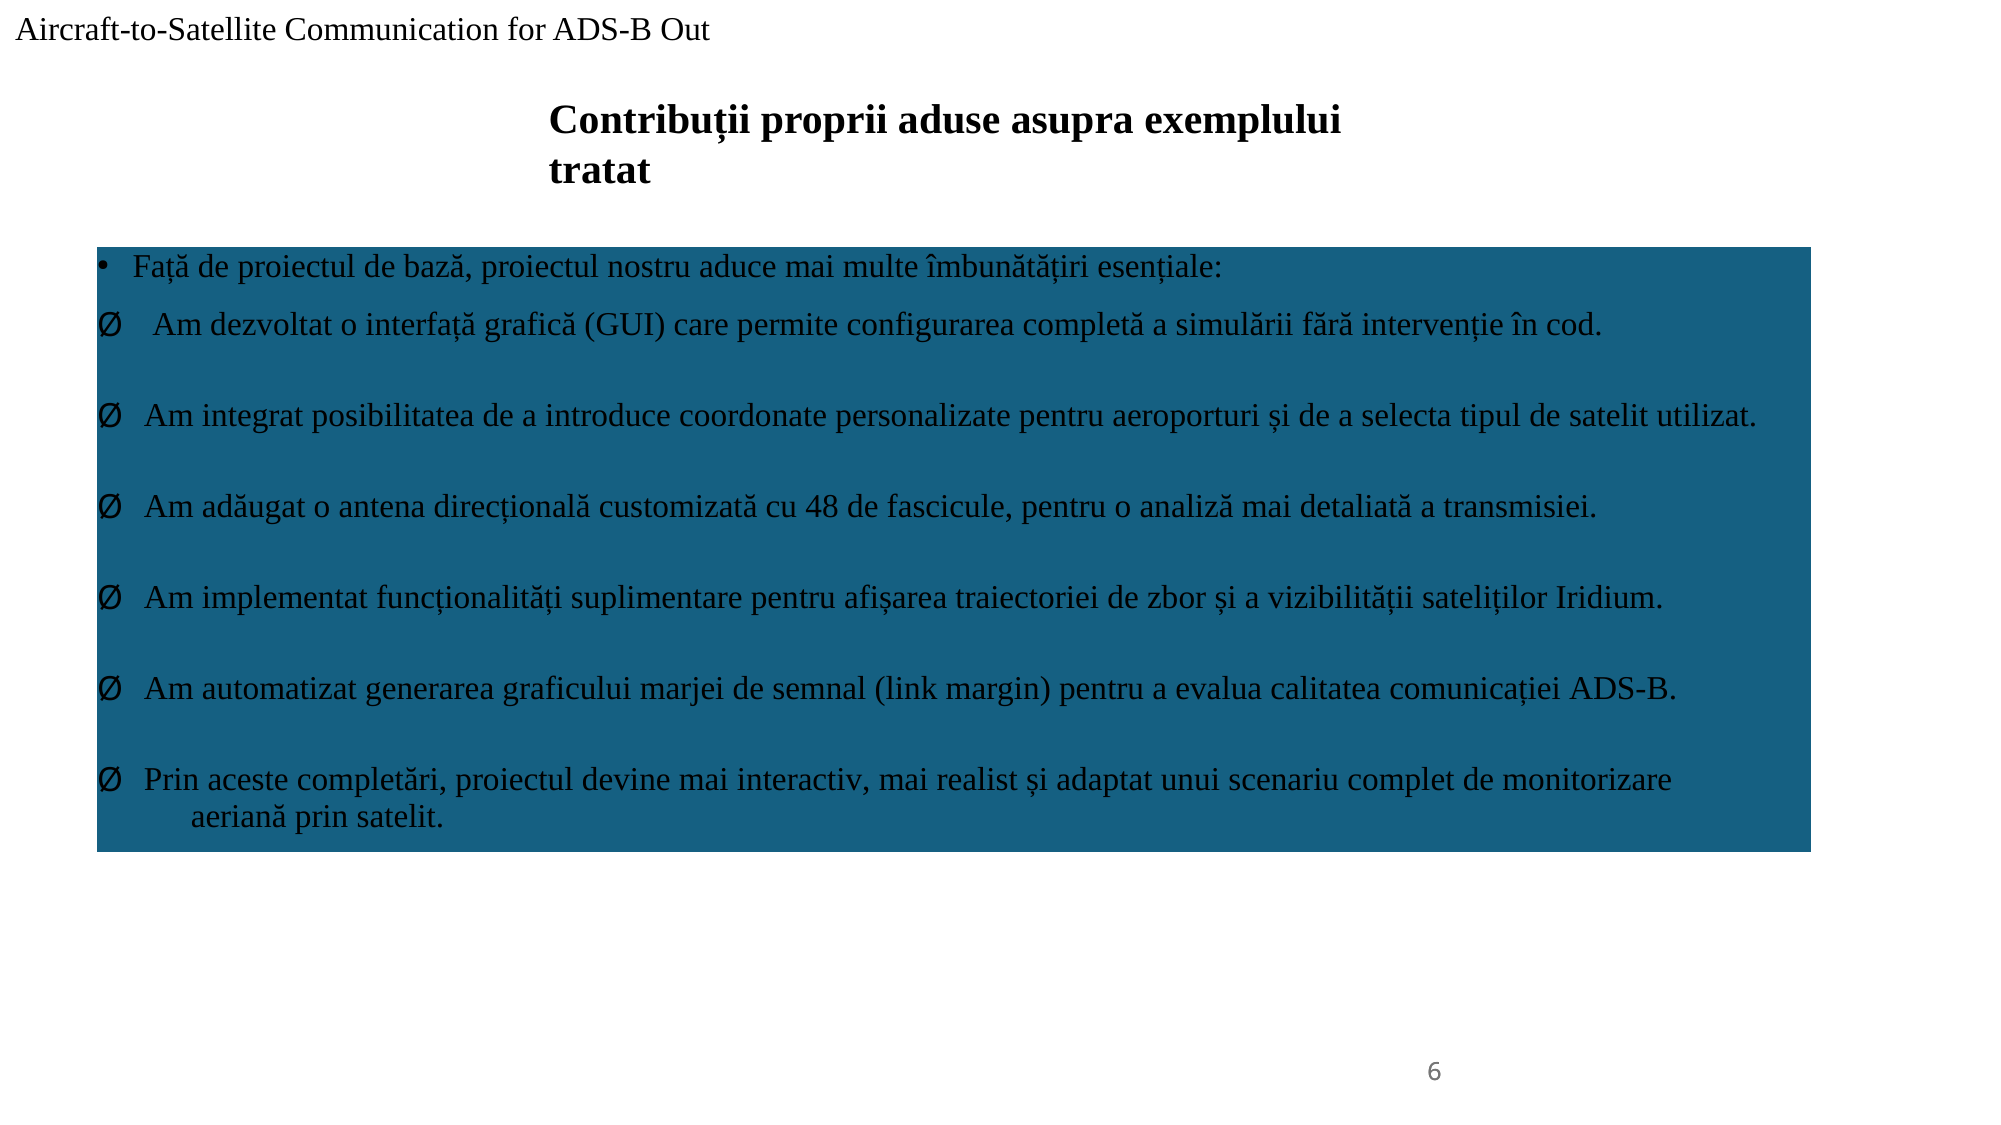

Aircraft-to-Satellite Communication for ADS-B Out
Contribuții proprii aduse asupra exemplului tratat
| Față de proiectul de bază, proiectul nostru aduce mai multe îmbunătățiri esențiale: |
| --- |
| Am dezvoltat o interfață grafică (GUI) care permite configurarea completă a simulării fără intervenție în cod. |
| Am integrat posibilitatea de a introduce coordonate personalizate pentru aeroporturi și de a selecta tipul de satelit utilizat. |
| Am adăugat o antena direcțională customizată cu 48 de fascicule, pentru o analiză mai detaliată a transmisiei. |
| Am implementat funcționalități suplimentare pentru afișarea traiectoriei de zbor și a vizibilității sateliților Iridium. |
| Am automatizat generarea graficului marjei de semnal (link margin) pentru a evalua calitatea comunicației ADS-B. |
| Prin aceste completări, proiectul devine mai interactiv, mai realist și adaptat unui scenariu complet de monitorizare aeriană prin satelit. |